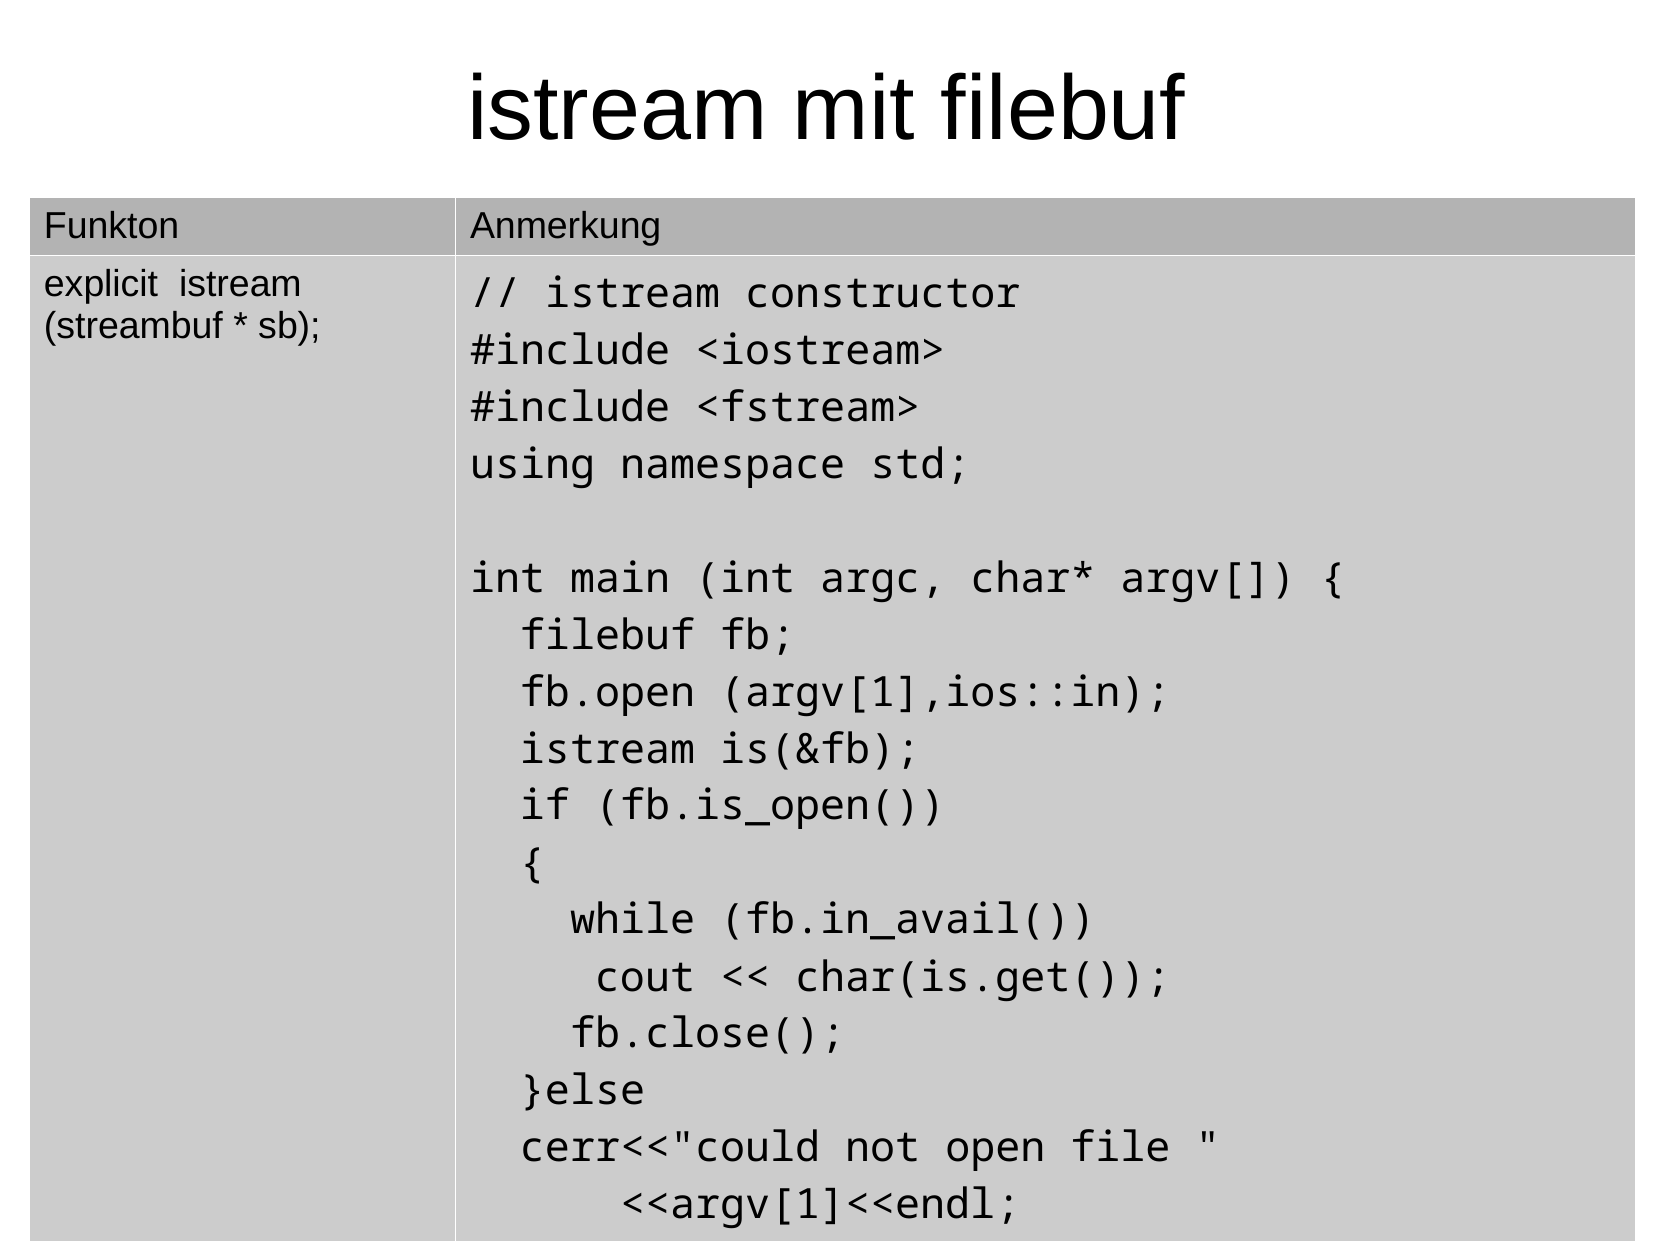

# istream mit filebuf
| Funkton | Anmerkung |
| --- | --- |
| explicit istream (streambuf \* sb); | // istream constructor #include <iostream> #include <fstream> using namespace std; int main (int argc, char\* argv[]) { filebuf fb; fb.open (argv[1],ios::in); istream is(&fb); if (fb.is\_open()) { while (fb.in\_avail()) cout << char(is.get()); fb.close(); }else cerr<<"could not open file " <<argv[1]<<endl; Return 0; } |
7